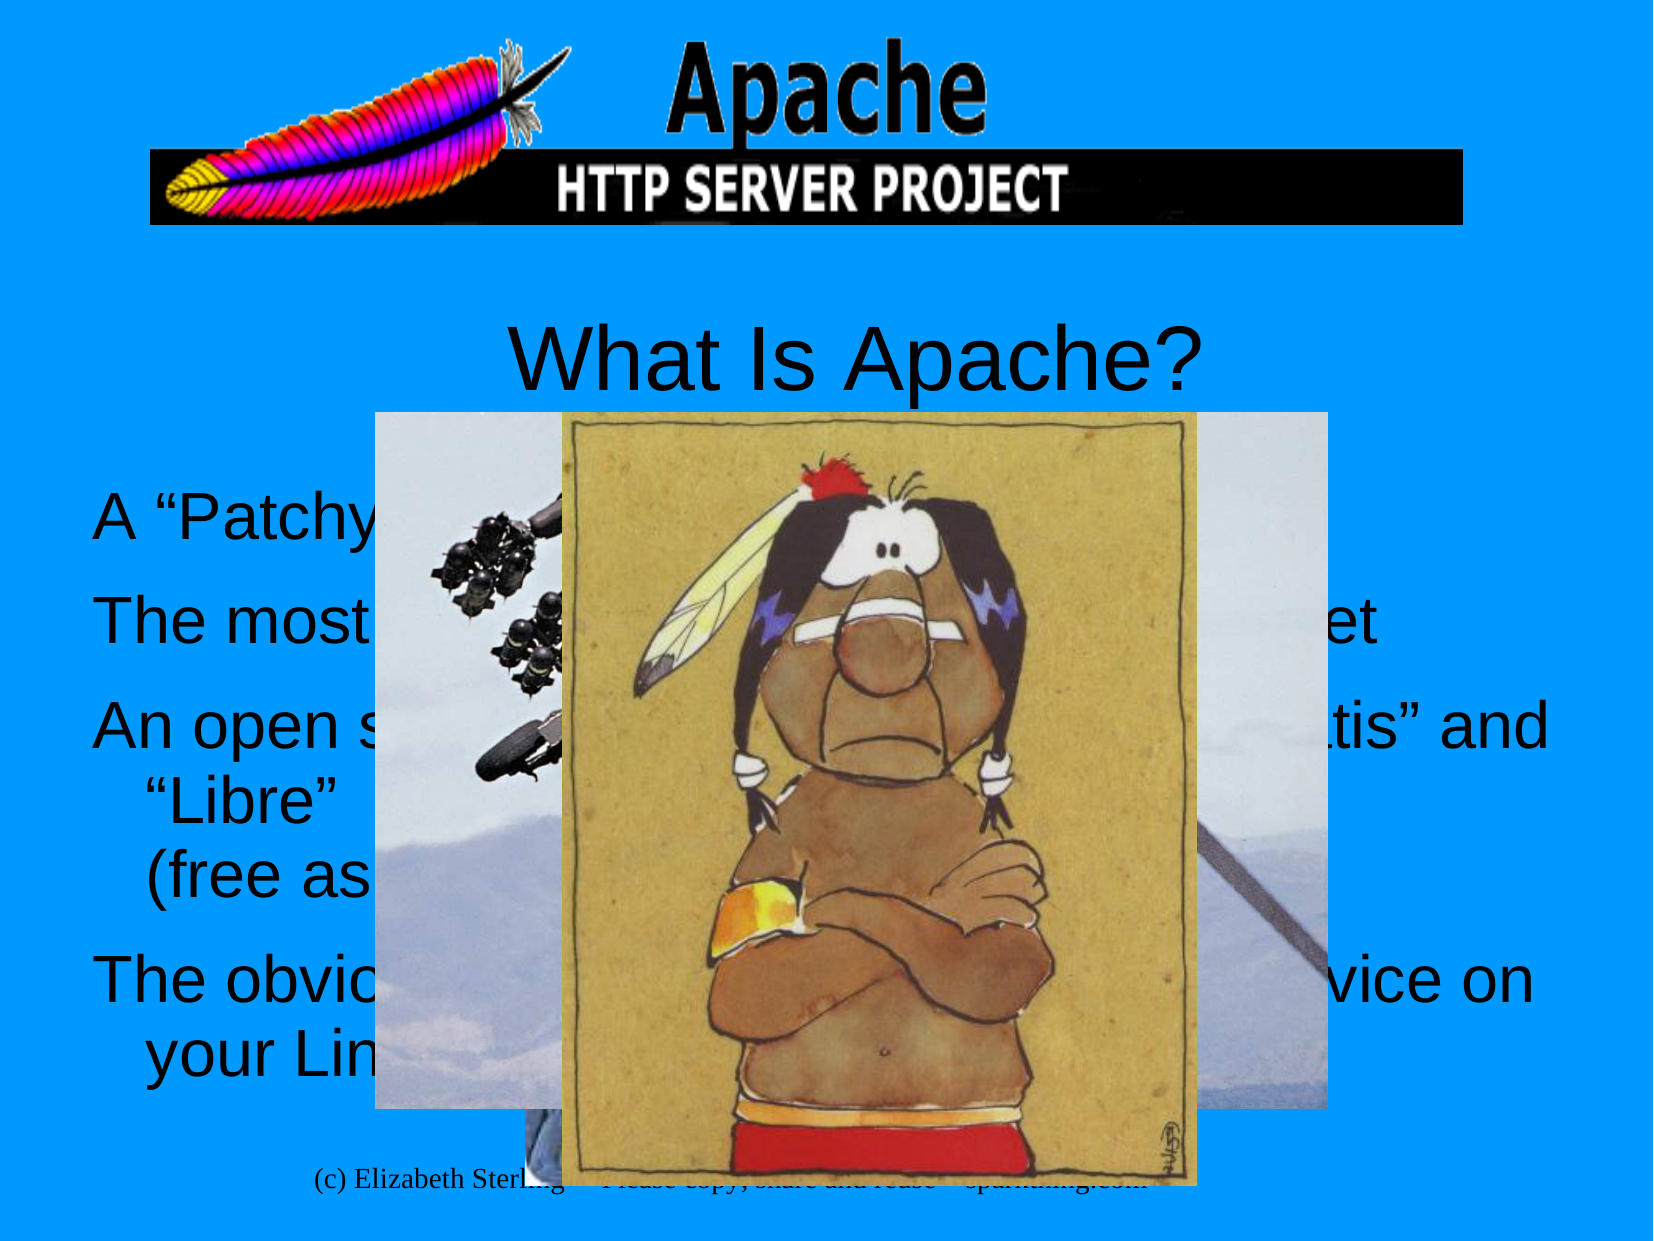

# What Is Apache?
A “Patchy” Web Server
The most common HTTP server on the 'Net
An open source project which is both “Gratis” and “Libre”
(free as in beer and free as in speech)
The obvious choice for running a Web service on your Linux box at home or work.
(c) Elizabeth Sterling * Please copy, share and reuse * sparkthing.com